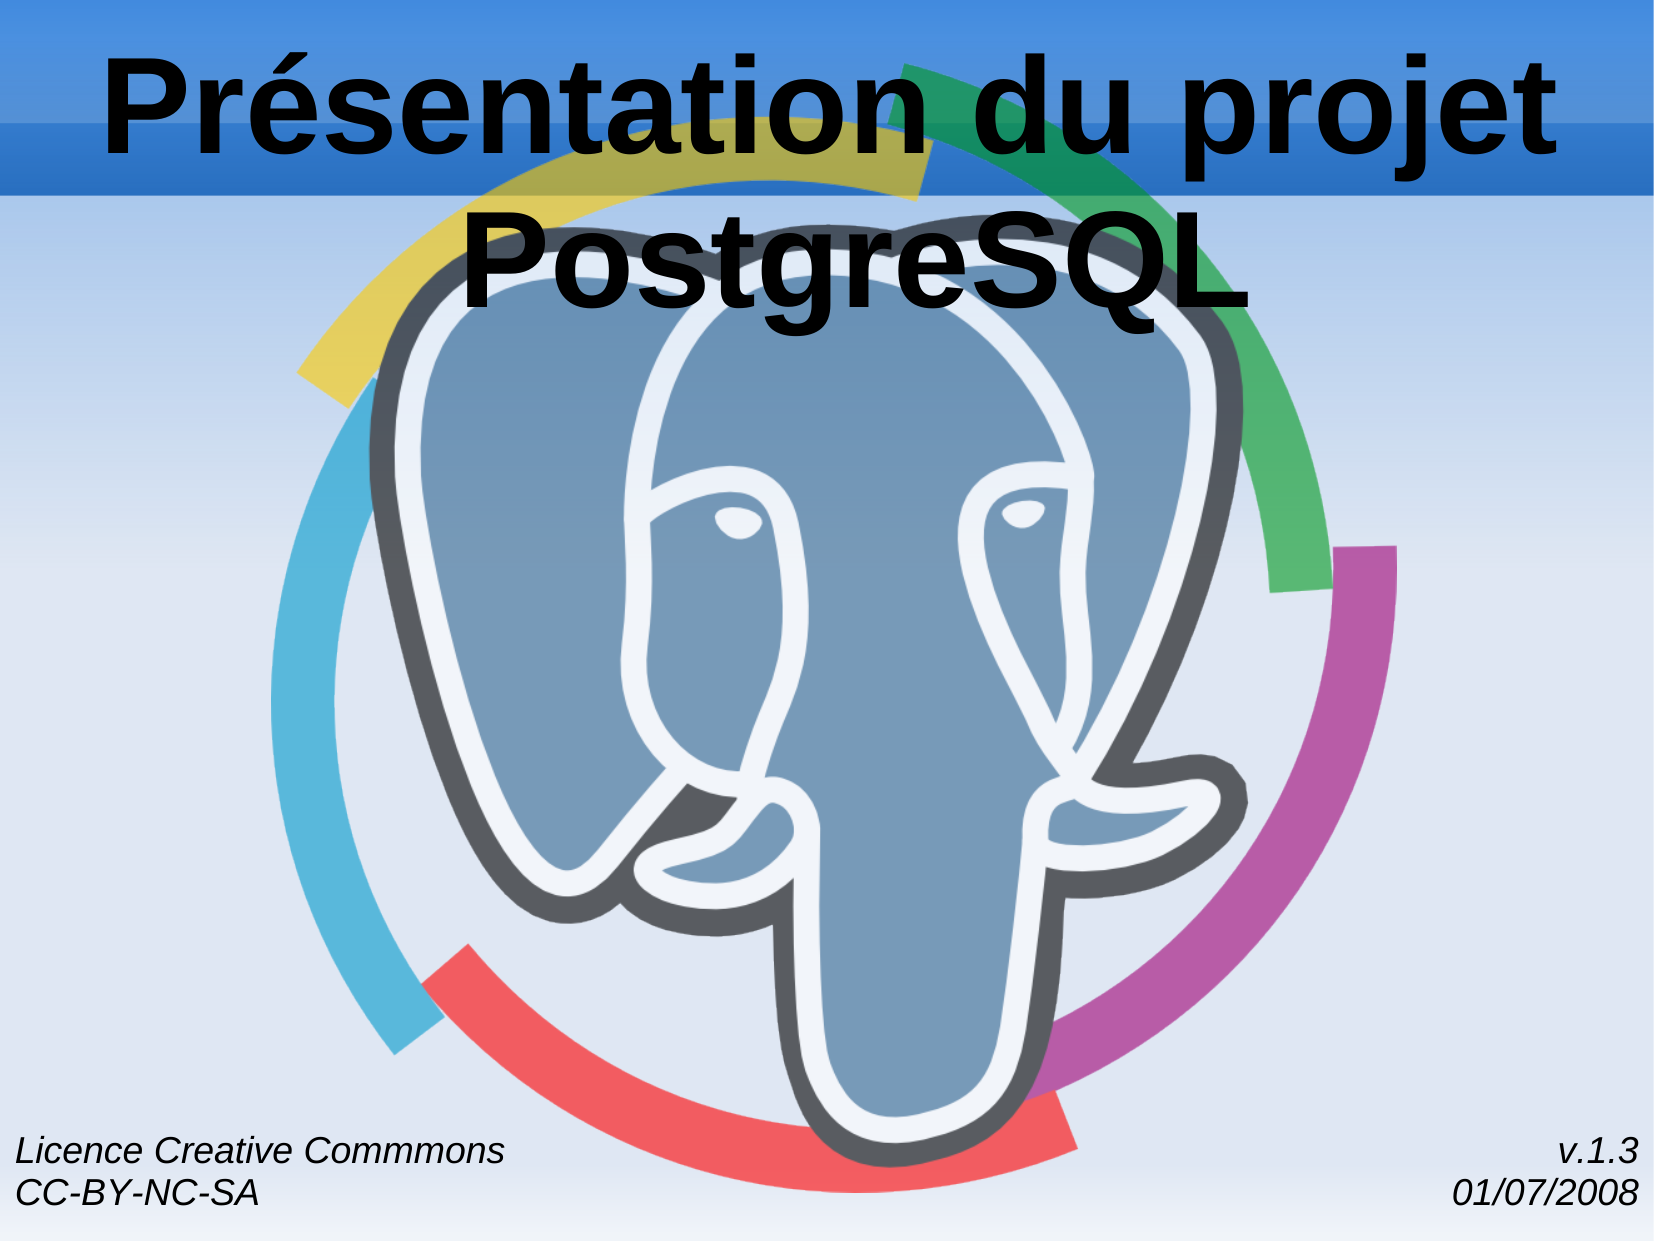

# Présentation du projet PostgreSQL
Licence Creative Commmons
CC-BY-NC-SA
v.1.3
01/07/2008